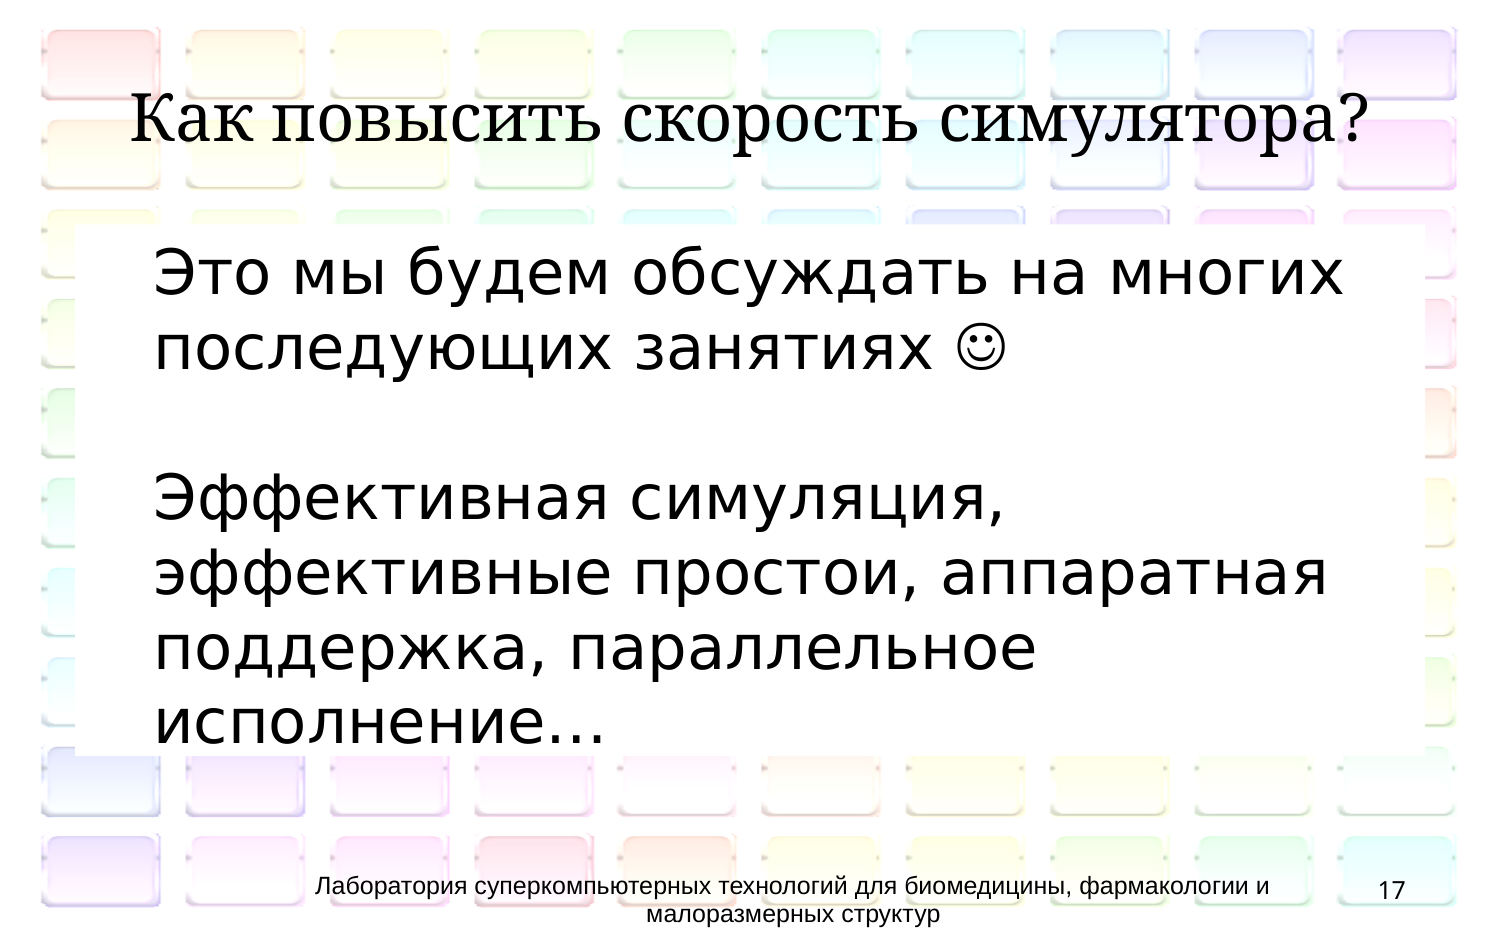

# Как повысить скорость симулятора?
Это мы будем обсуждать на многих последующих занятиях
Эффективная симуляция, эффективные простои, аппаратная поддержка, параллельное исполнение…
Лаборатория суперкомпьютерных технологий для биомедицины, фармакологии и малоразмерных структур